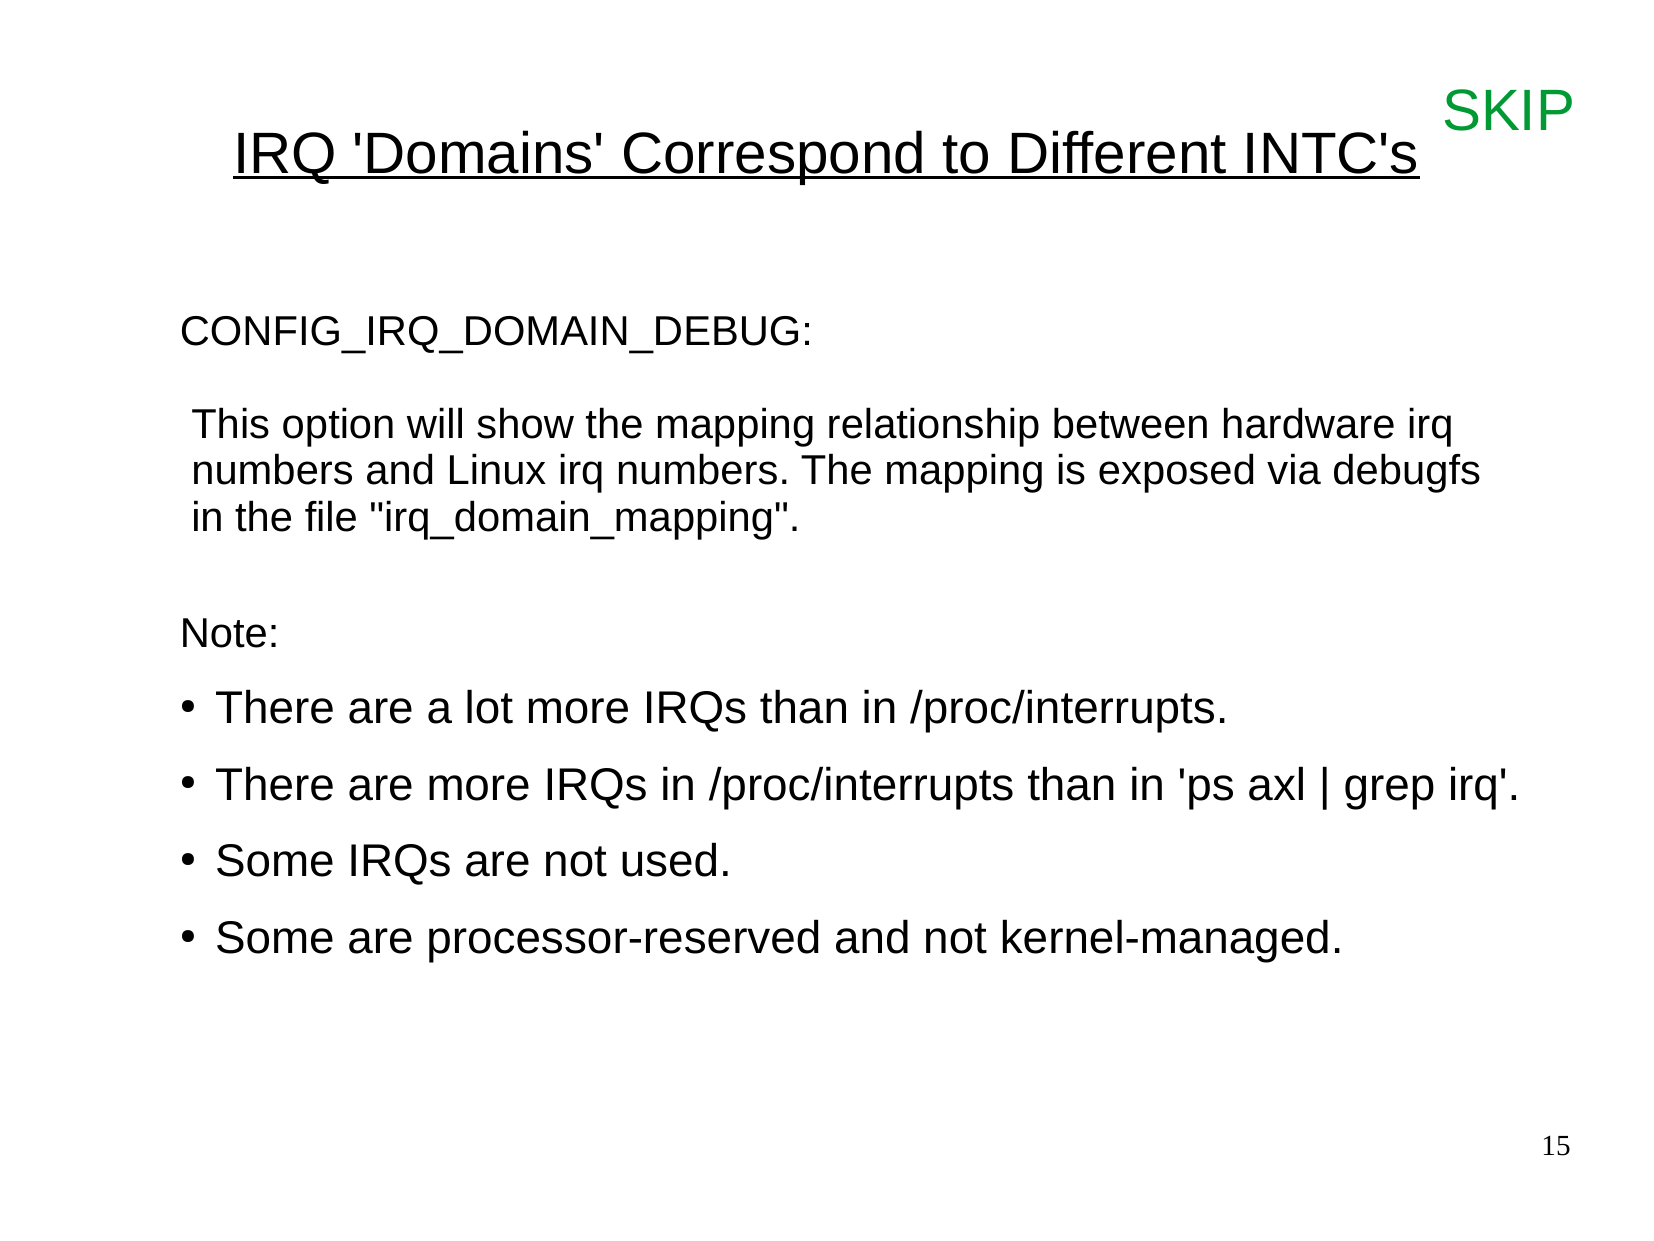

# IRQ 'Domains' Correspond to Different INTC's
SKIP
CONFIG_IRQ_DOMAIN_DEBUG:
 This option will show the mapping relationship between hardware irq
 numbers and Linux irq numbers. The mapping is exposed via debugfs
 in the file "irq_domain_mapping".
Note:
There are a lot more IRQs than in /proc/interrupts.
There are more IRQs in /proc/interrupts than in 'ps axl | grep irq'.
Some IRQs are not used.
Some are processor-reserved and not kernel-managed.
15